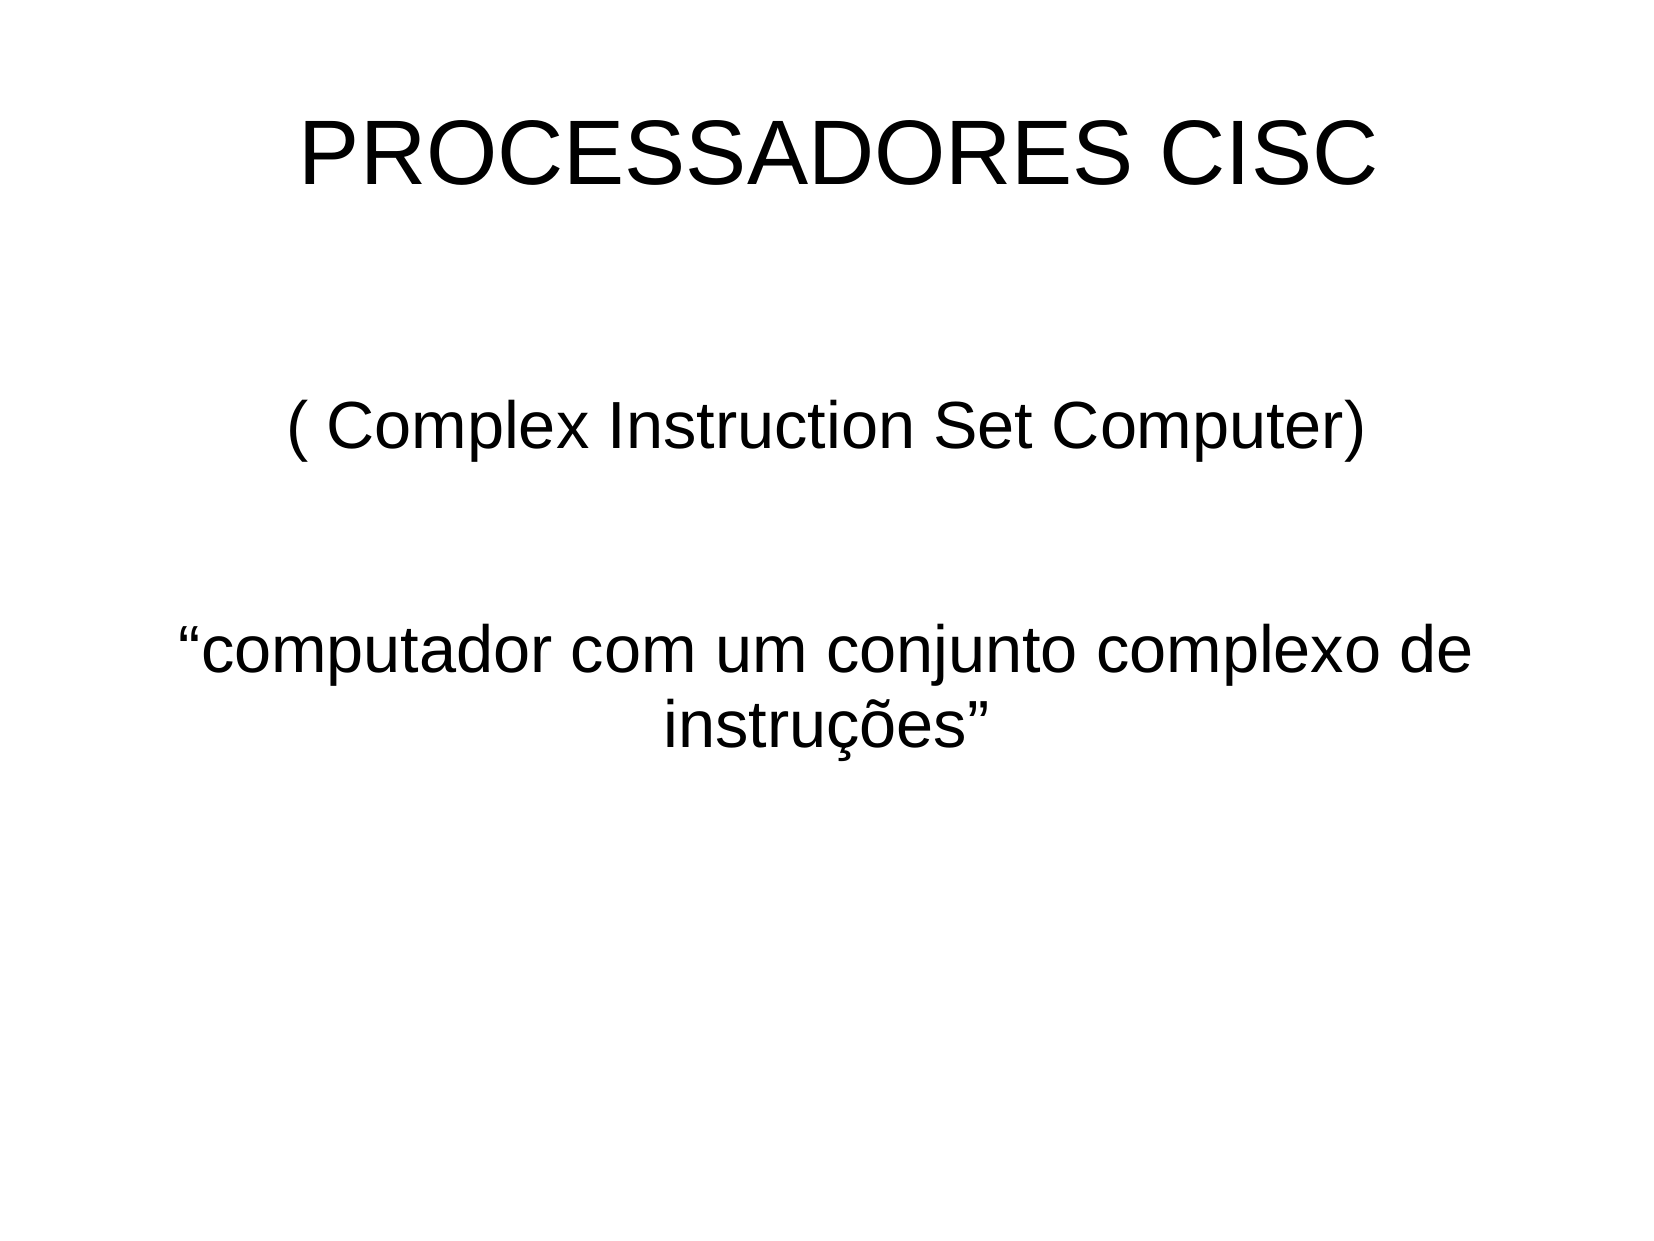

# PROCESSADORES CISC
( Complex Instruction Set Computer)
“computador com um conjunto complexo de instruções”